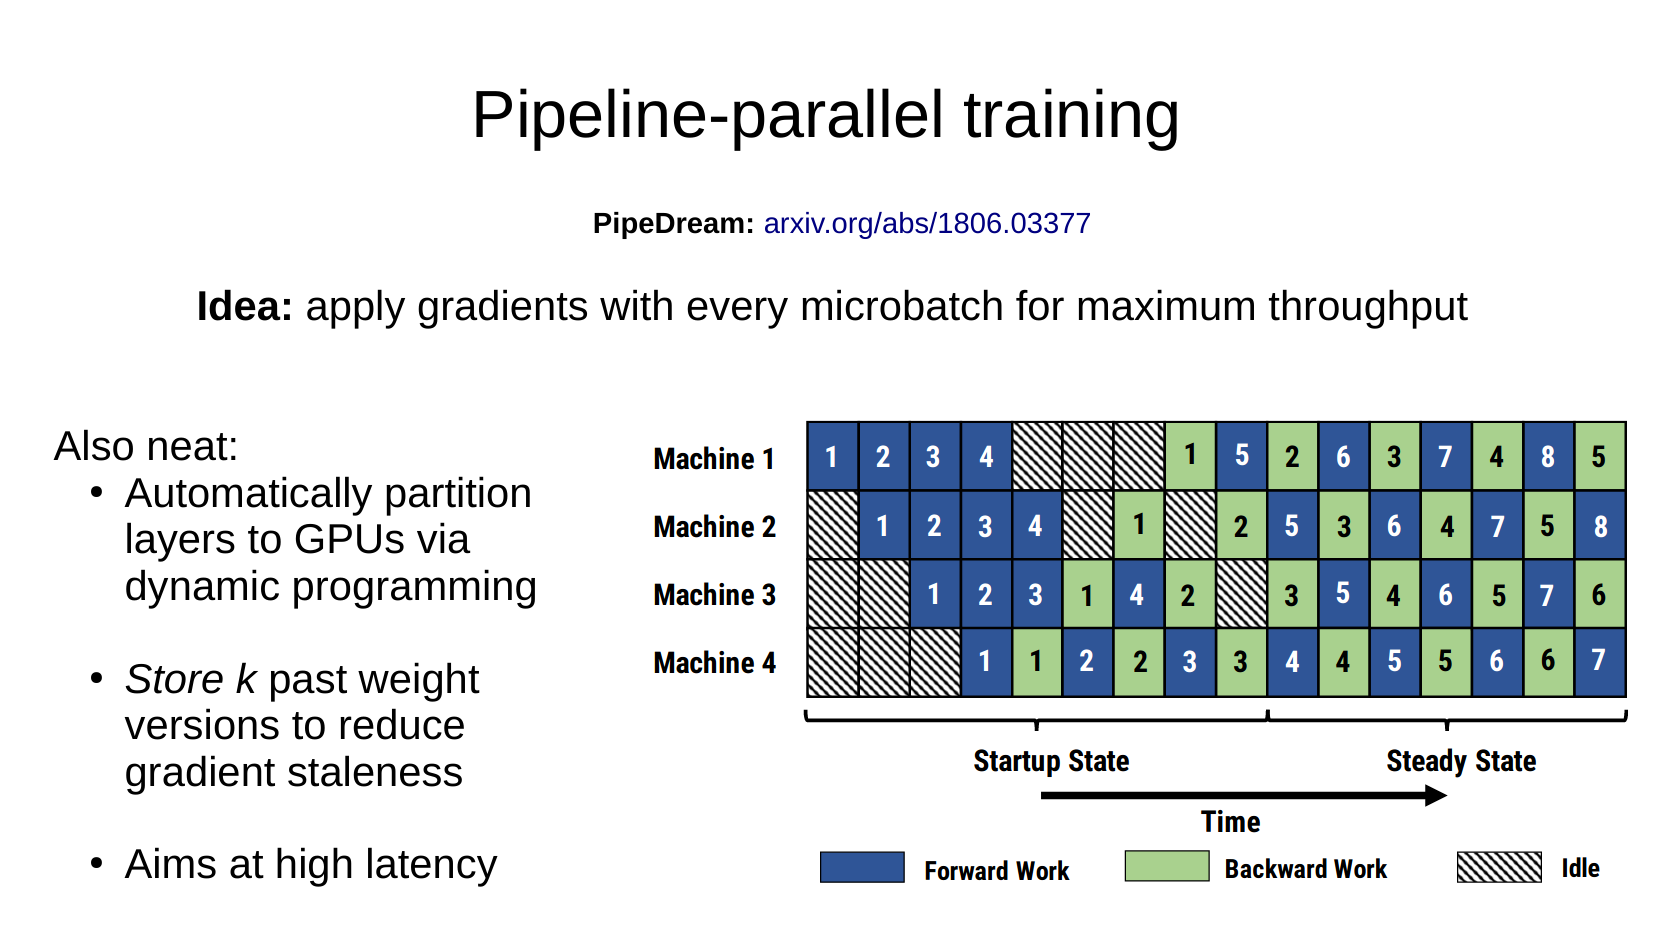

# Pipeline-parallel training
Idea: apply gradients with every microbatch for maximum throughput
PipeDream: arxiv.org/abs/1806.03377
Also neat:
Automatically partition layers to GPUs via dynamic programming
Store k past weight versions to reduce
gradient staleness
Aims at high latency